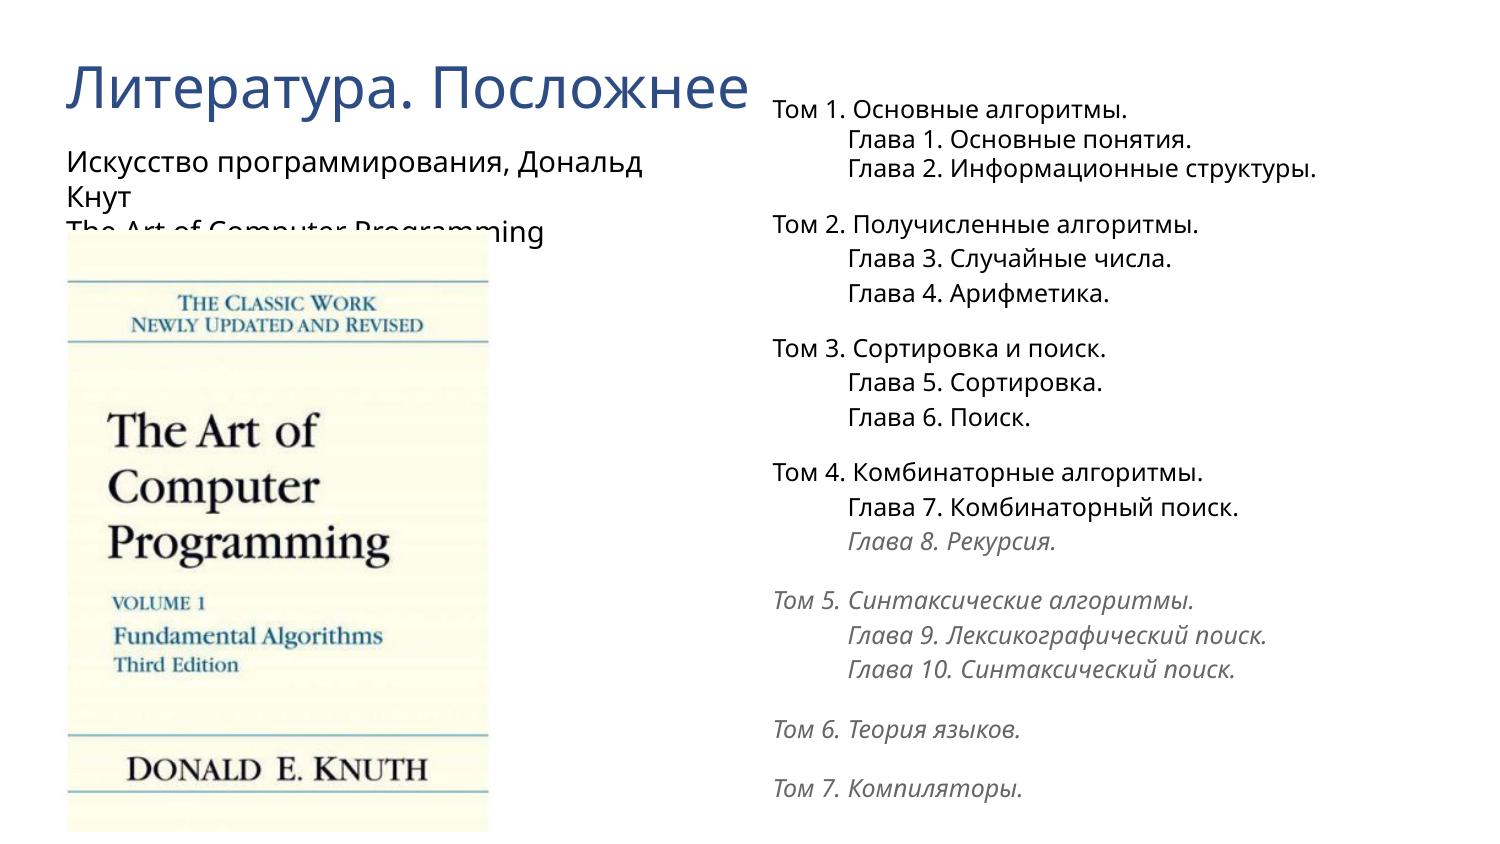

# Литература. Посложнее
Том 1. Основные алгоритмы.
	Глава 1. Основные понятия.
	Глава 2. Информационные структуры.
Том 2. Получисленные алгоритмы.
	Глава 3. Случайные числа.
	Глава 4. Арифметика.
Том 3. Сортировка и поиск.
	Глава 5. Сортировка.
	Глава 6. Поиск.
Том 4. Комбинаторные алгоритмы.
	Глава 7. Комбинаторный поиск.
	Глава 8. Рекурсия.
Том 5. Синтаксические алгоритмы.
	Глава 9. Лексикографический поиск.
	Глава 10. Синтаксический поиск.
Том 6. Теория языков.
Том 7. Компиляторы.
Искусство программирования, Дональд Кнут
The Art of Computer Programming